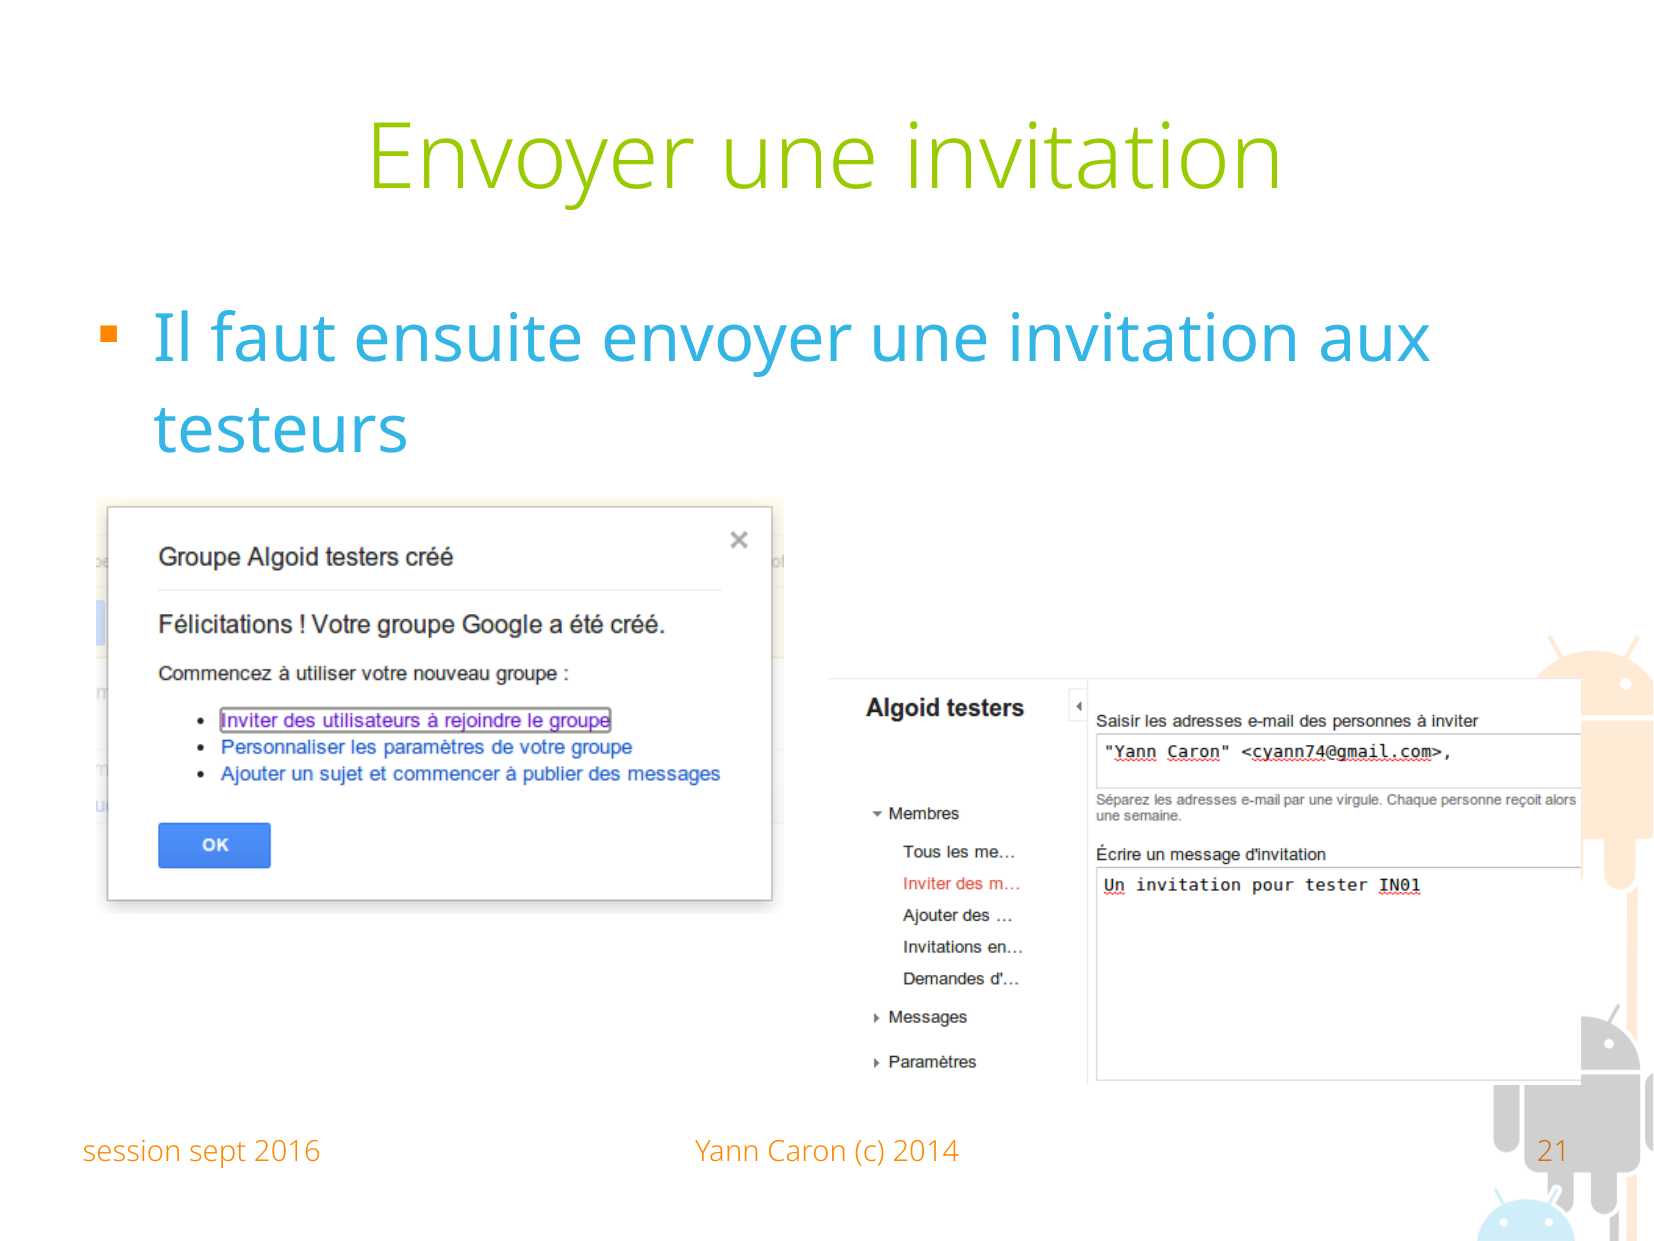

# Envoyer une invitation
Il faut ensuite envoyer une invitation aux testeurs
session sept 2016
Yann Caron (c) 2014
21